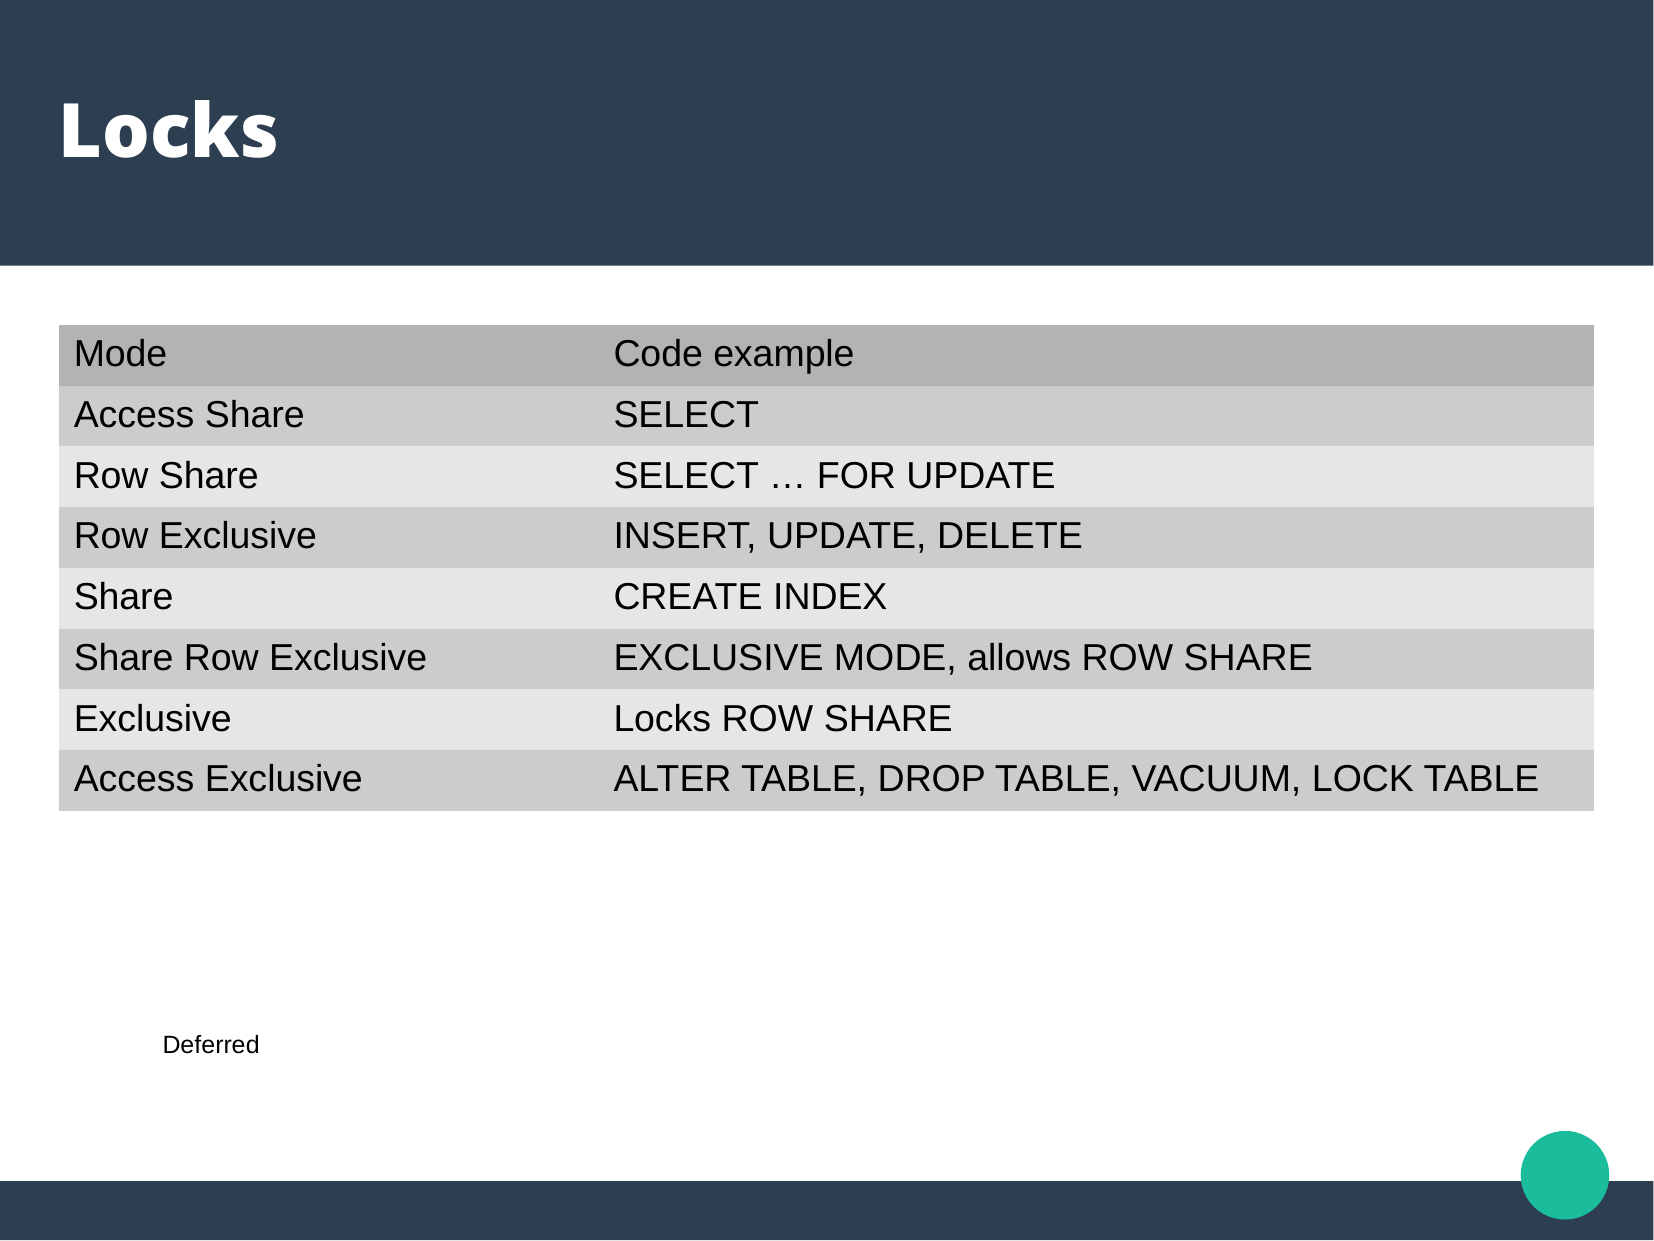

# Locks
| Mode | Code example |
| --- | --- |
| Access Share | SELECT |
| Row Share | SELECT … FOR UPDATE |
| Row Exclusive | INSERT, UPDATE, DELETE |
| Share | CREATE INDEX |
| Share Row Exclusive | EXCLUSIVE MODE, allows ROW SHARE |
| Exclusive | Locks ROW SHARE |
| Access Exclusive | ALTER TABLE, DROP TABLE, VACUUM, LOCK TABLE |
Deferred